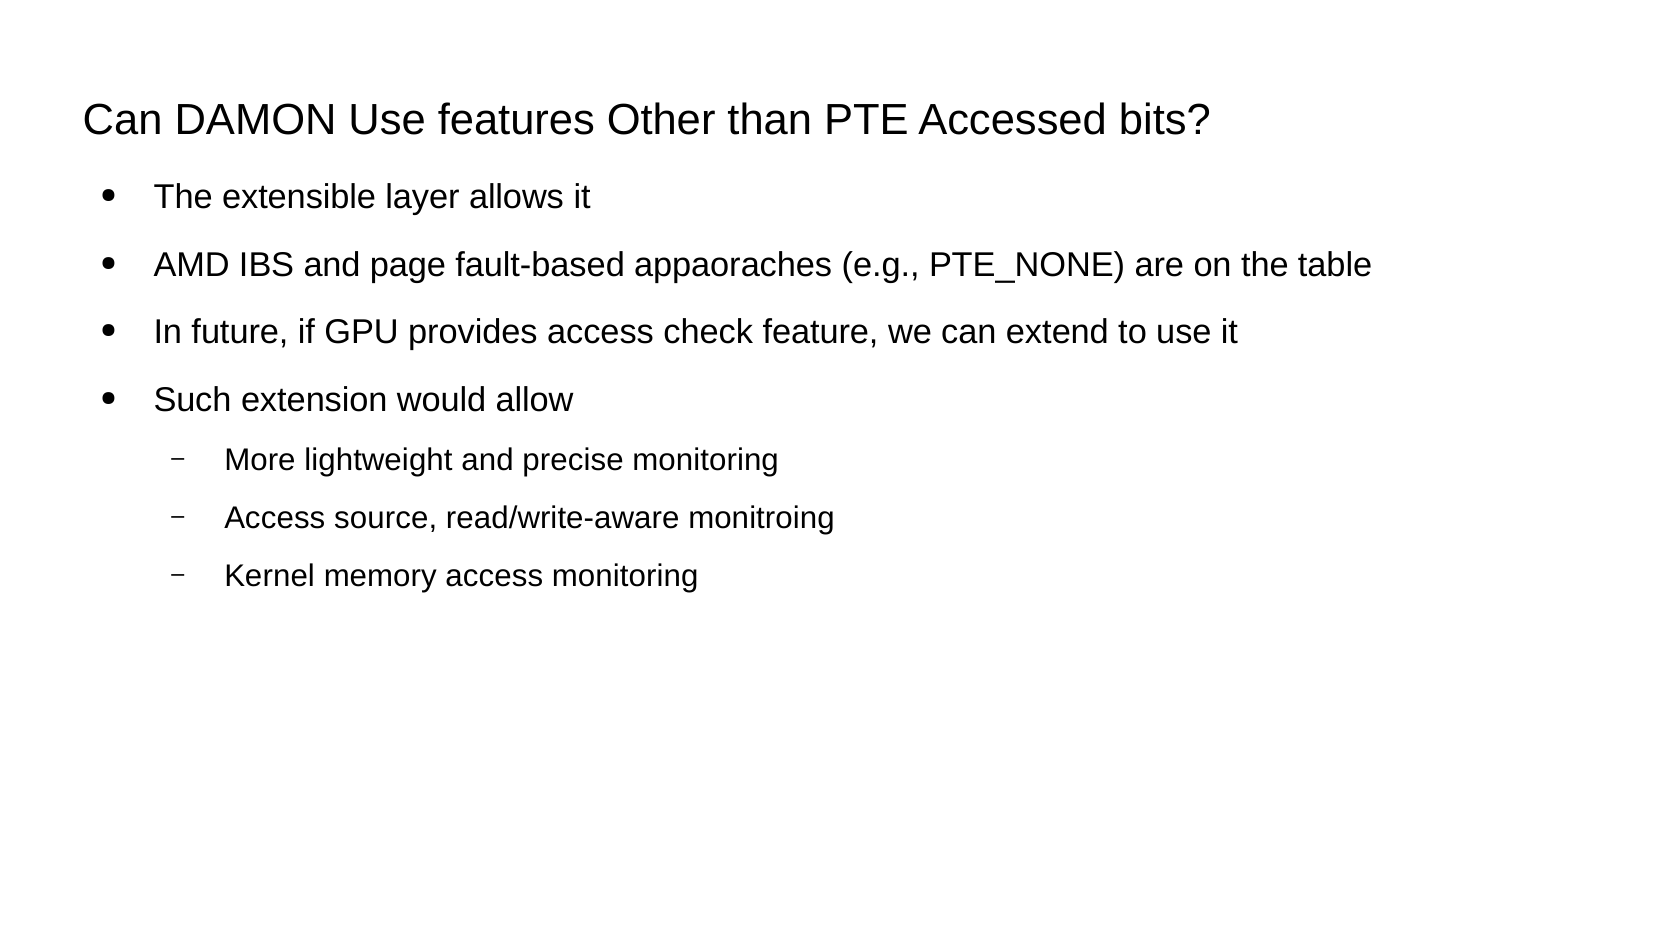

# Can DAMON Use features Other than PTE Accessed bits?
The extensible layer allows it
AMD IBS and page fault-based appaoraches (e.g., PTE_NONE) are on the table
In future, if GPU provides access check feature, we can extend to use it
Such extension would allow
More lightweight and precise monitoring
Access source, read/write-aware monitroing
Kernel memory access monitoring